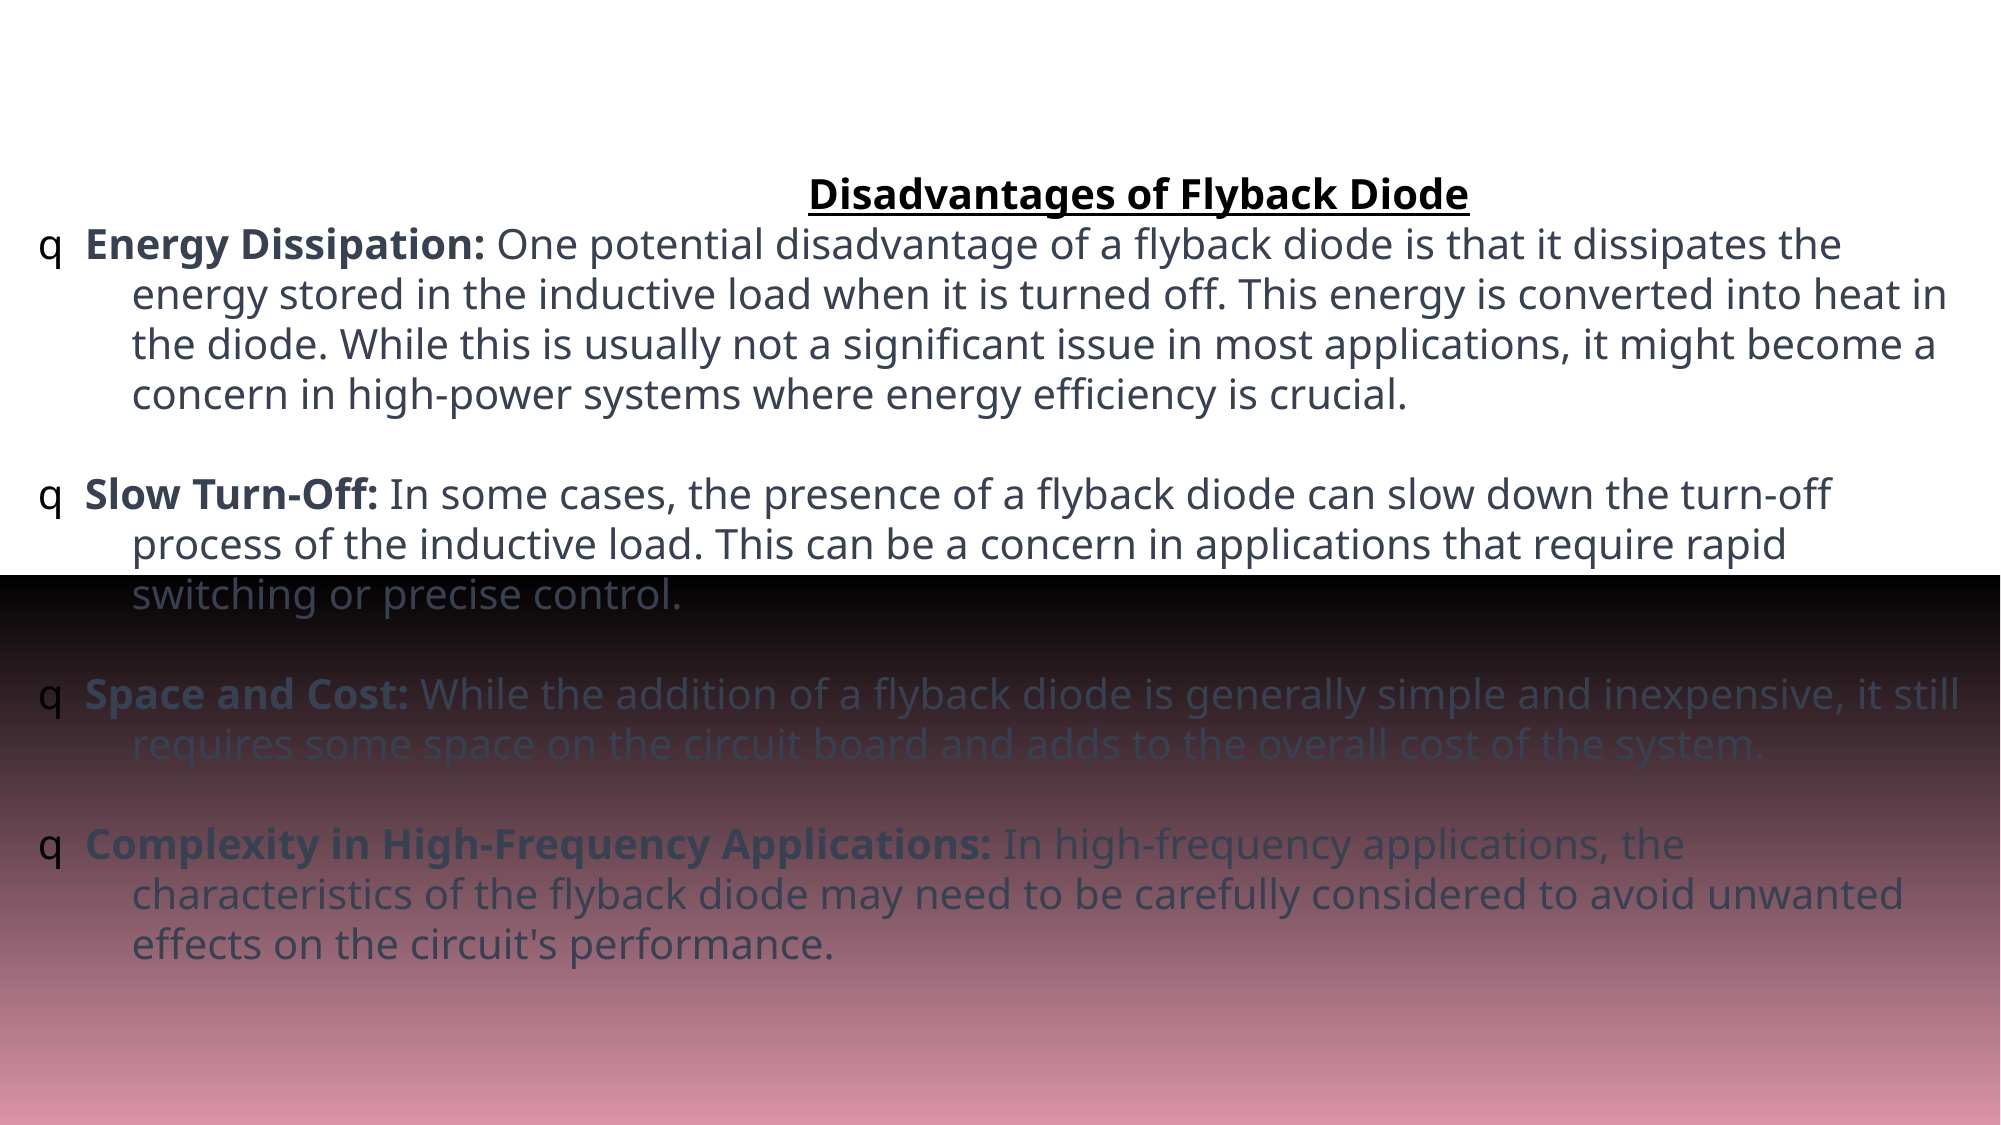

Disadvantages of Flyback Diode
Energy Dissipation: One potential disadvantage of a flyback diode is that it dissipates the energy stored in the inductive load when it is turned off. This energy is converted into heat in the diode. While this is usually not a significant issue in most applications, it might become a concern in high-power systems where energy efficiency is crucial.
Slow Turn-Off: In some cases, the presence of a flyback diode can slow down the turn-off process of the inductive load. This can be a concern in applications that require rapid switching or precise control.
Space and Cost: While the addition of a flyback diode is generally simple and inexpensive, it still requires some space on the circuit board and adds to the overall cost of the system.
Complexity in High-Frequency Applications: In high-frequency applications, the characteristics of the flyback diode may need to be carefully considered to avoid unwanted effects on the circuit's performance.